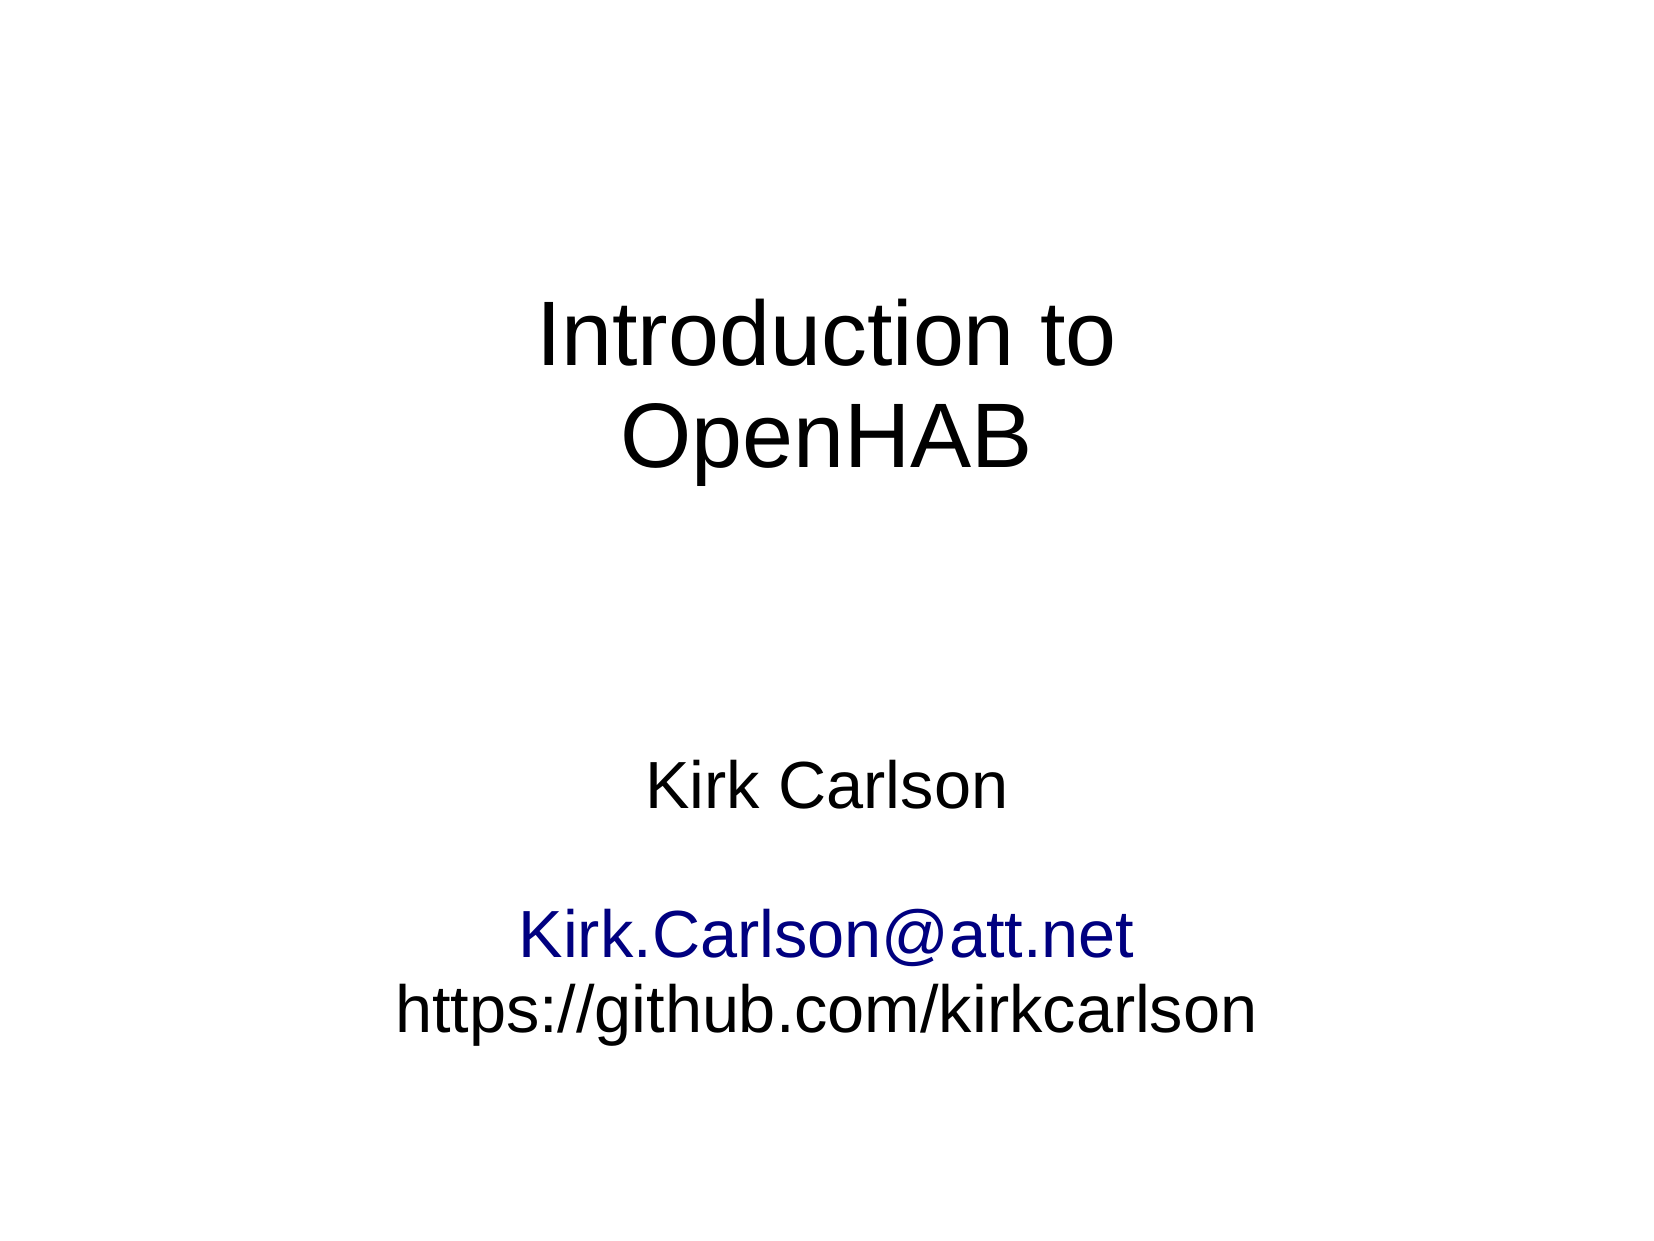

# Introduction to OpenHAB
Kirk Carlson
Kirk.Carlson@att.net
https://github.com/kirkcarlson